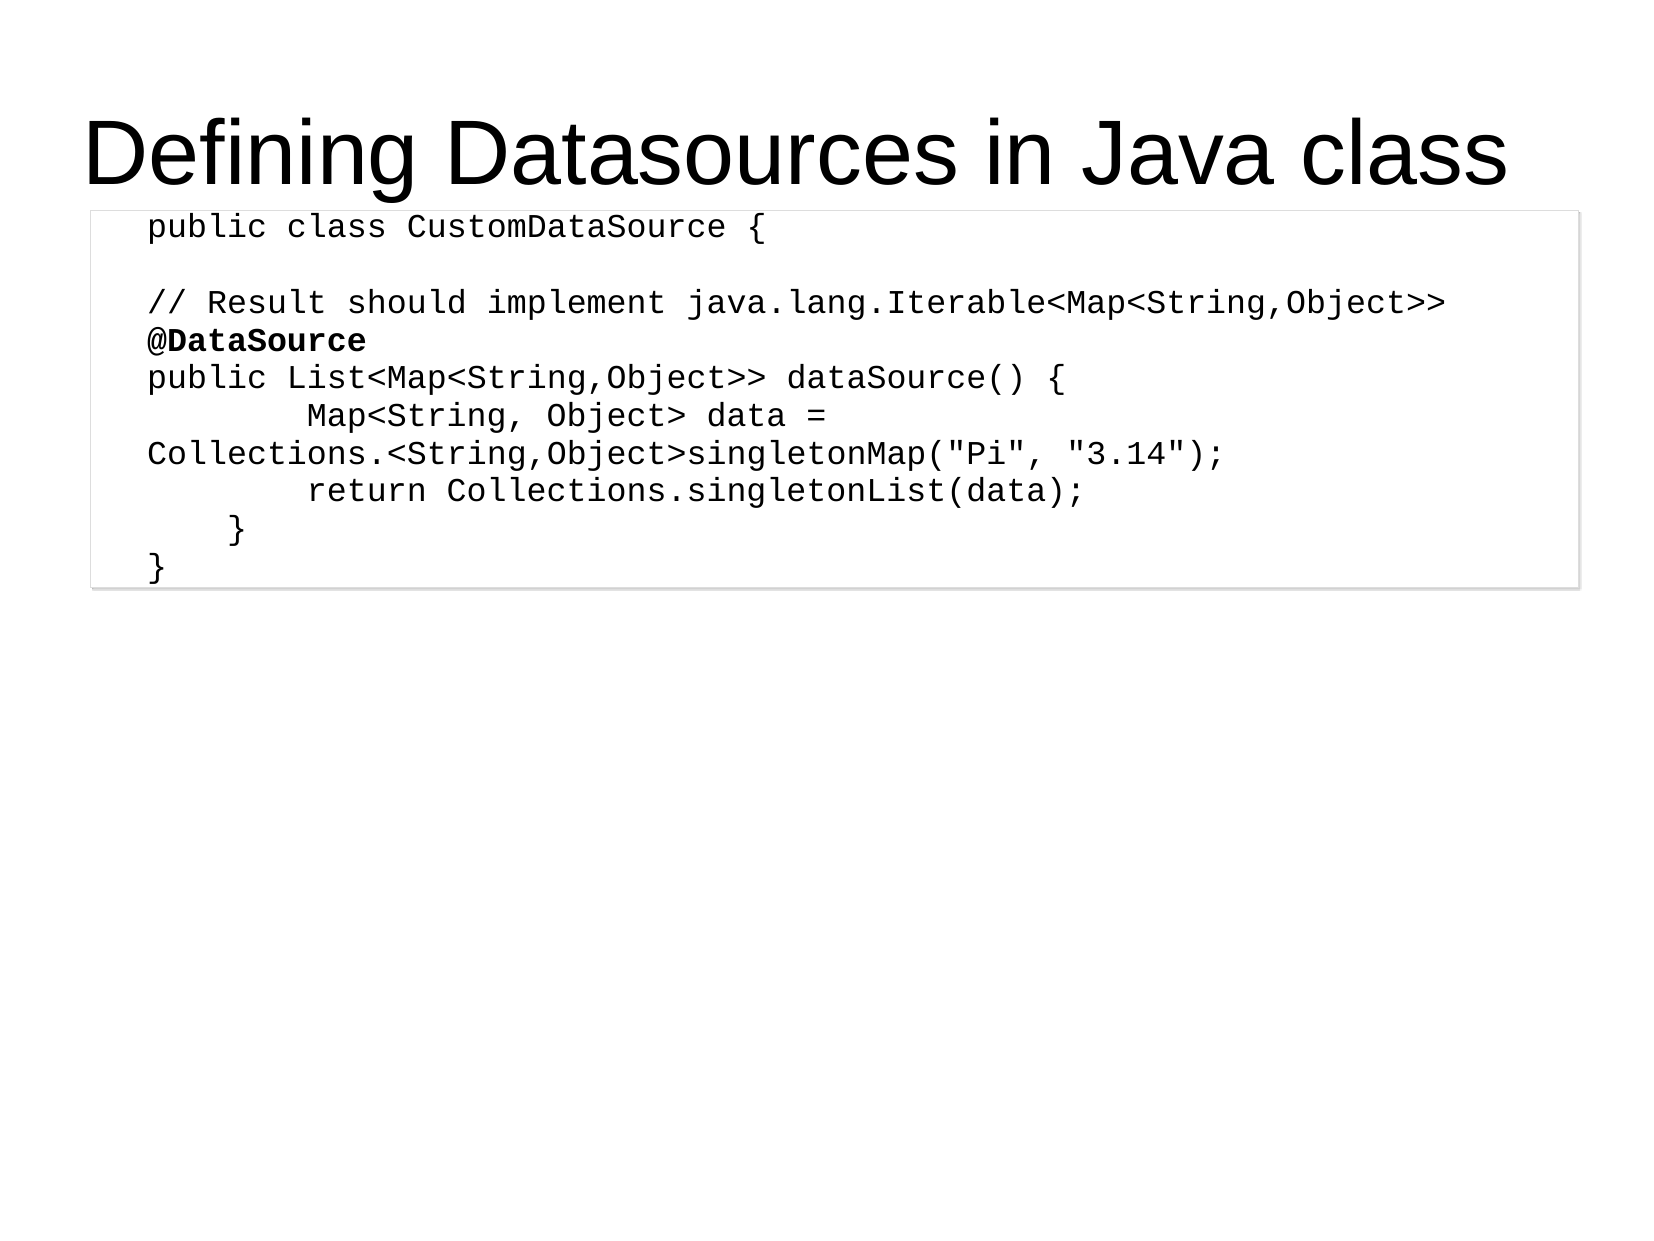

# Defining Datasources in Java class
public class CustomDataSource {
// Result should implement java.lang.Iterable<Map<String,Object>>
@DataSource
public List<Map<String,Object>> dataSource() {
 Map<String, Object> data = Collections.<String,Object>singletonMap("Pi", "3.14");
 return Collections.singletonList(data);
 }
}